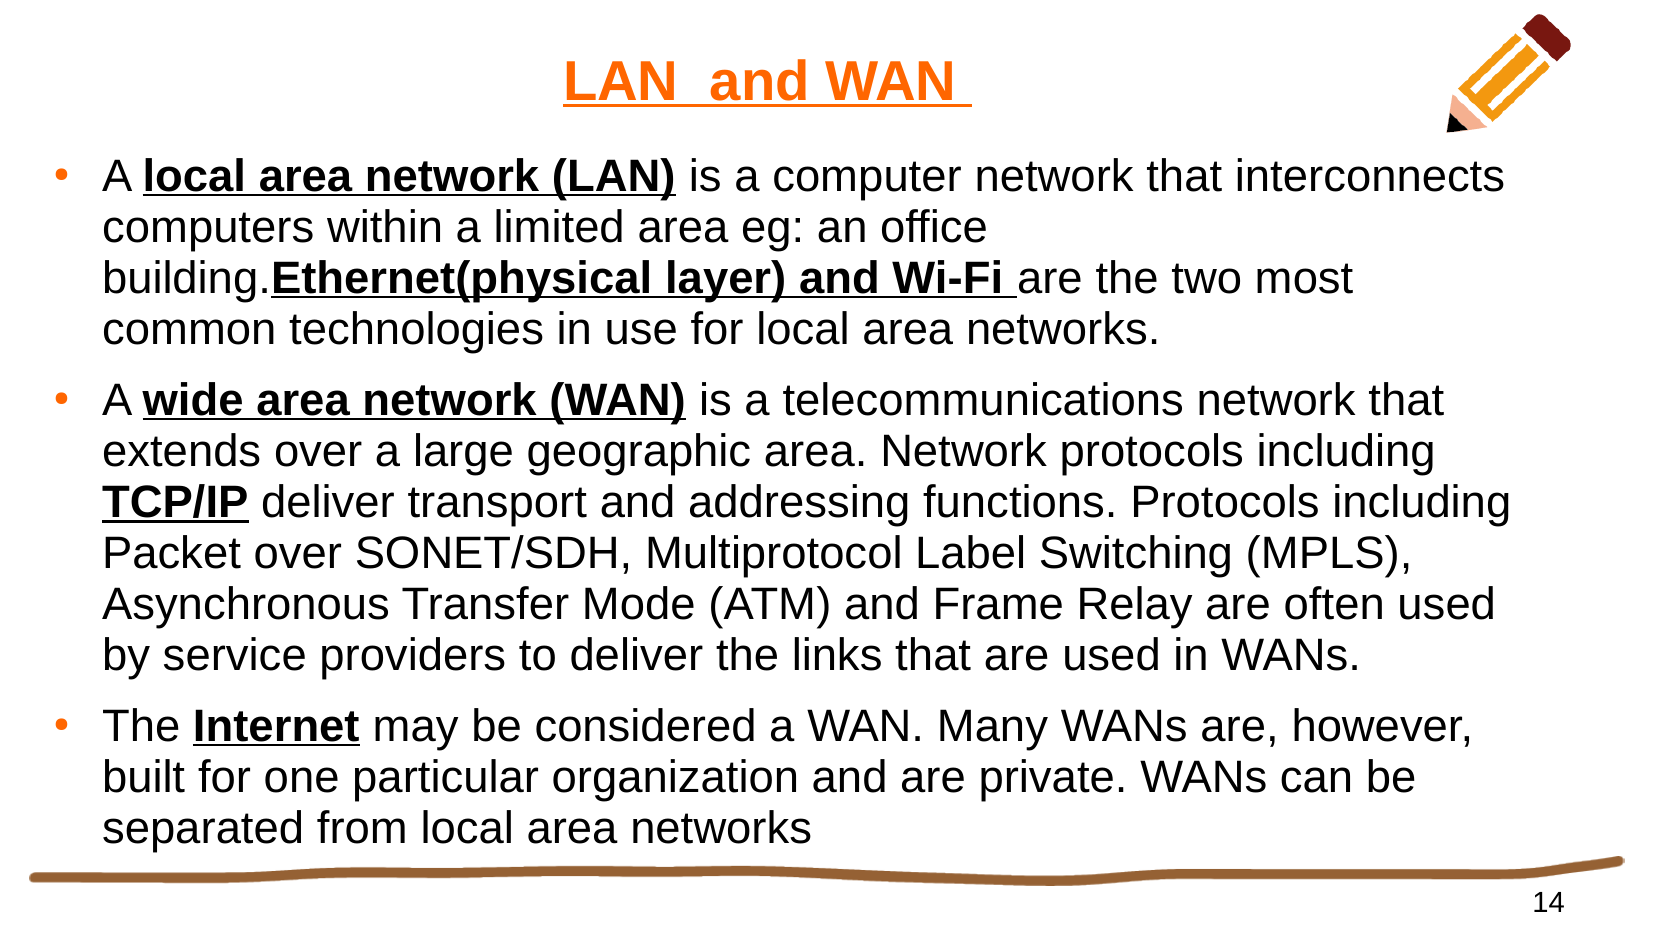

# LAN and WAN
A local area network (LAN) is a computer network that interconnects computers within a limited area eg: an office building.Ethernet(physical layer) and Wi-Fi are the two most common technologies in use for local area networks.
A wide area network (WAN) is a telecommunications network that extends over a large geographic area. Network protocols including TCP/IP deliver transport and addressing functions. Protocols including Packet over SONET/SDH, Multiprotocol Label Switching (MPLS), Asynchronous Transfer Mode (ATM) and Frame Relay are often used by service providers to deliver the links that are used in WANs.
The Internet may be considered a WAN. Many WANs are, however, built for one particular organization and are private. WANs can be separated from local area networks
14